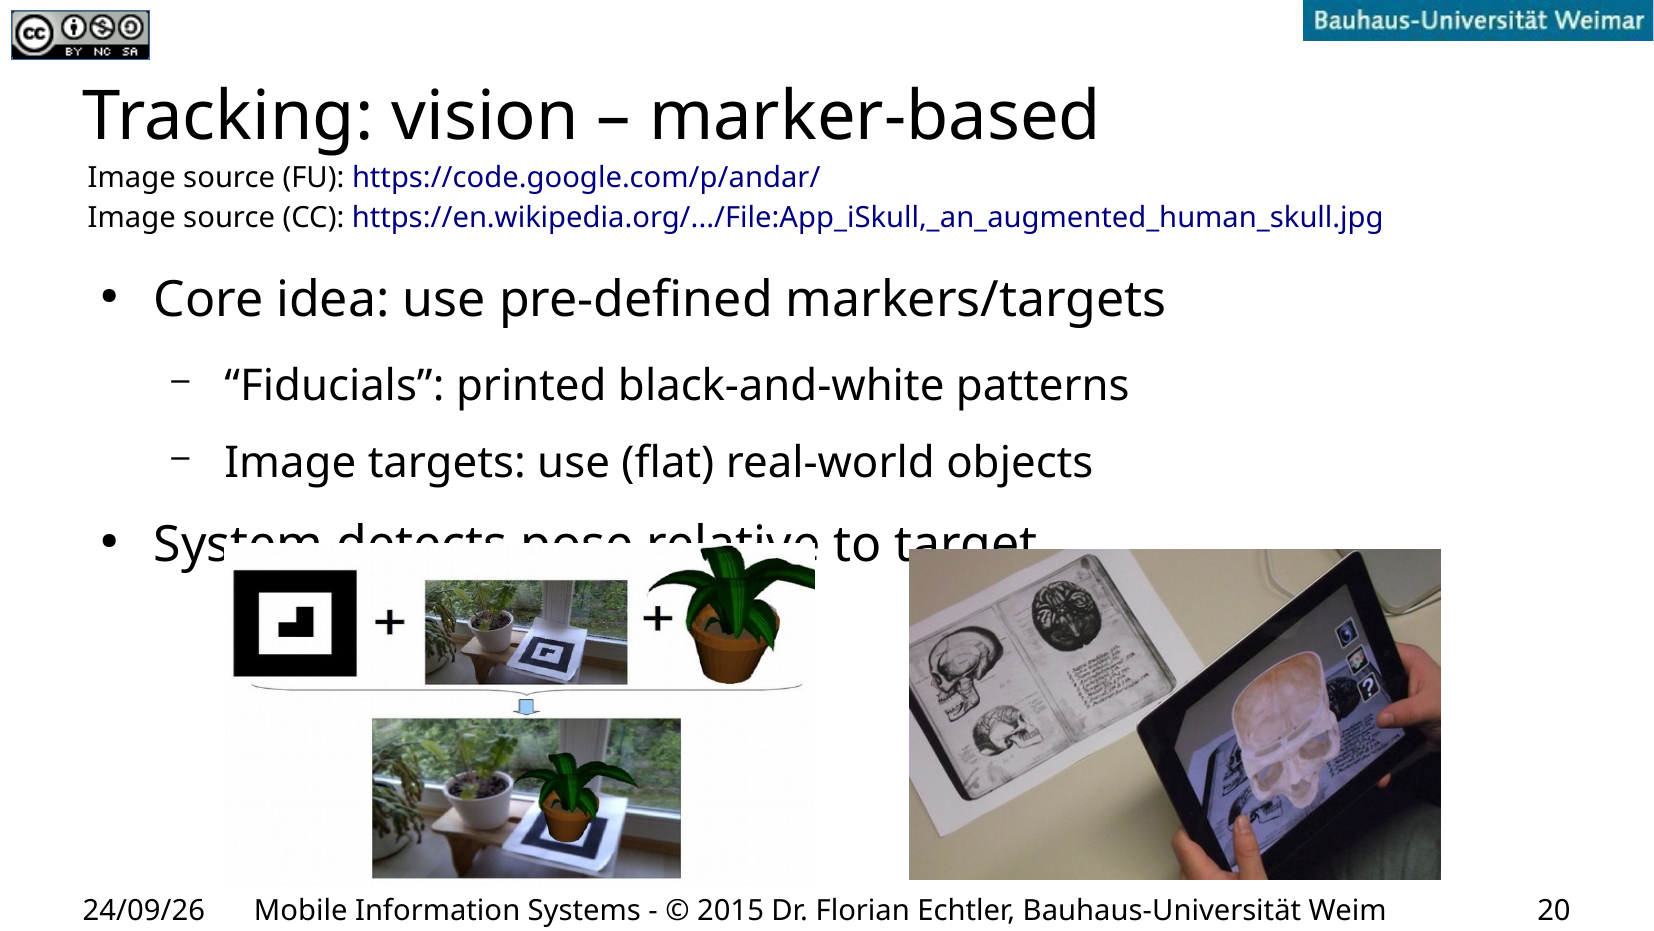

# Tracking: vision – marker-based
Image source (FU): https://code.google.com/p/andar/
Image source (CC): https://en.wikipedia.org/.../File:App_iSkull,_an_augmented_human_skull.jpg
Core idea: use pre-defined markers/targets
“Fiducials”: printed black-and-white patterns
Image targets: use (flat) real-world objects
System detects pose relative to target
Mobile Information Systems - © 2015 Dr. Florian Echtler, Bauhaus-Universität Weimar
20